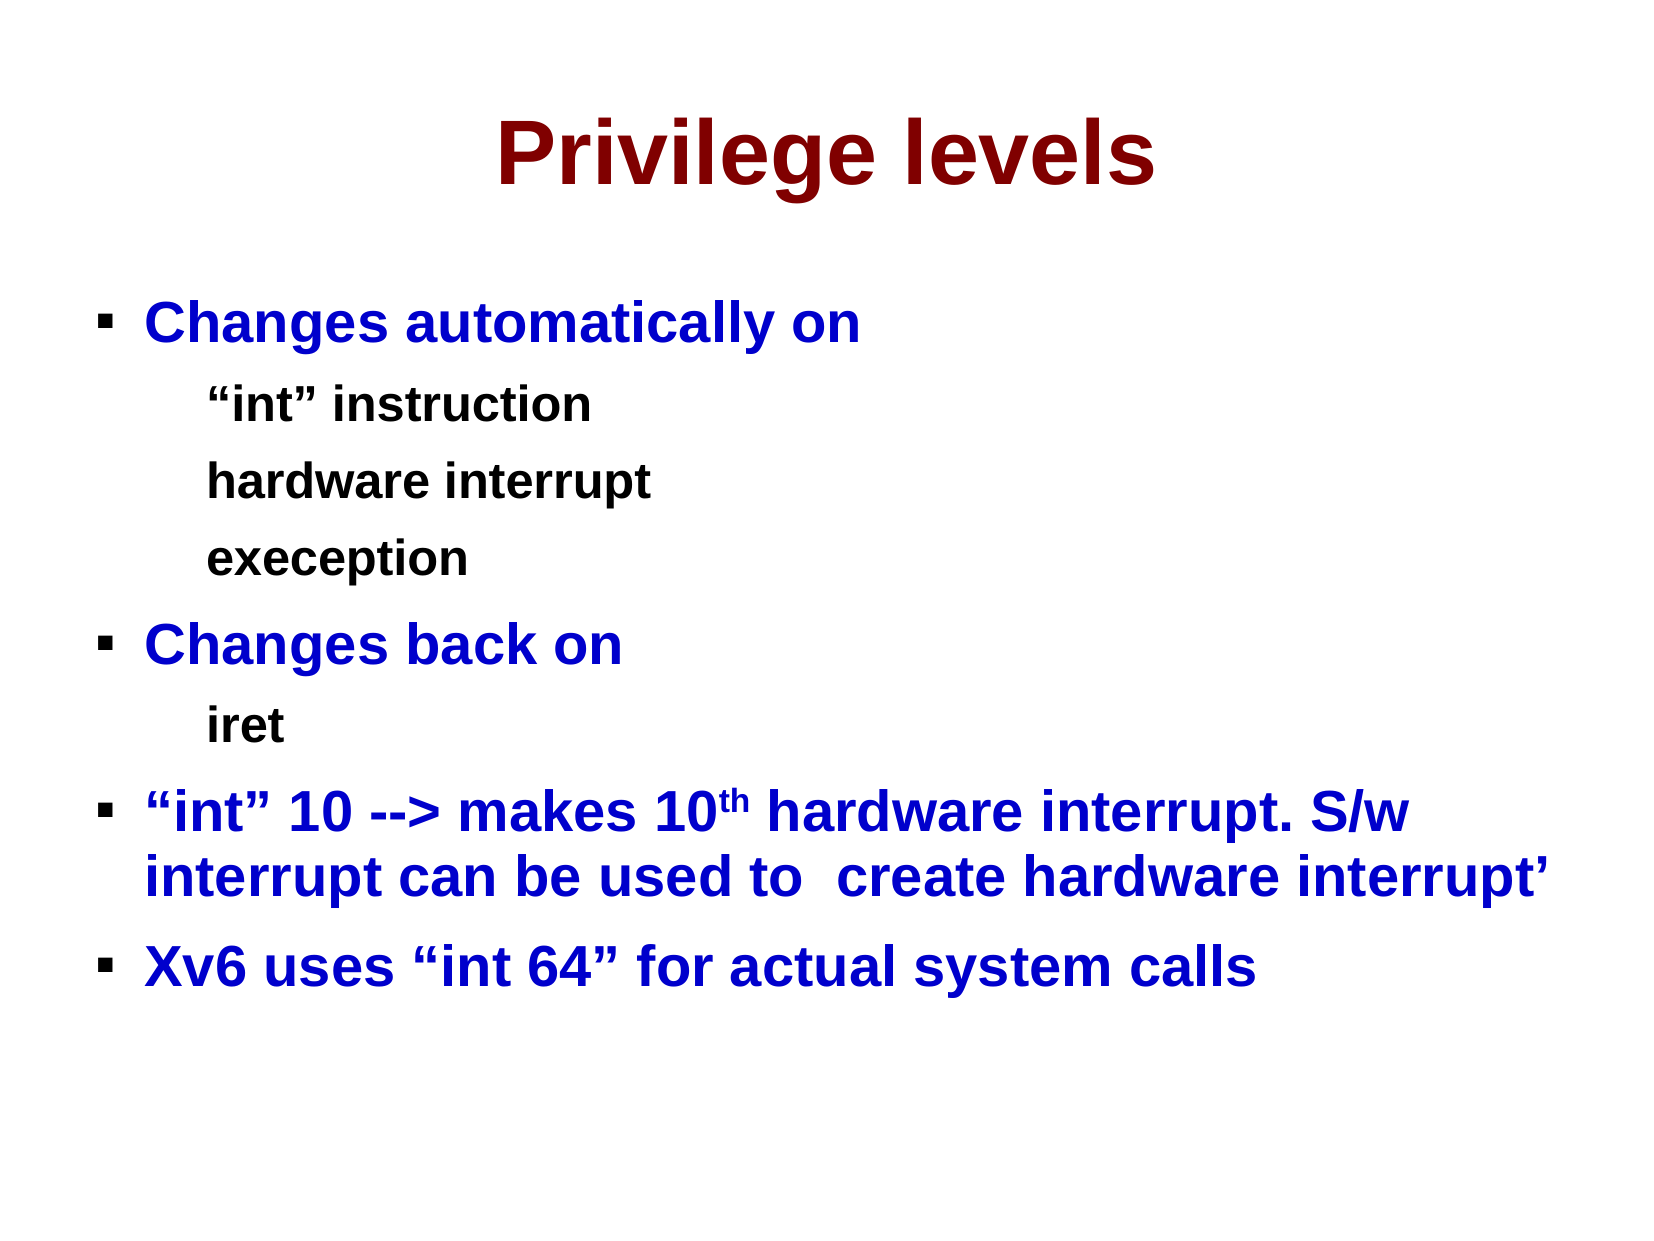

# Privilege levels
Changes automatically on
“int” instruction
hardware interrupt
exeception
Changes back on
iret
“int” 10 --> makes 10th hardware interrupt. S/w interrupt can be used to create hardware interrupt’
Xv6 uses “int 64” for actual system calls